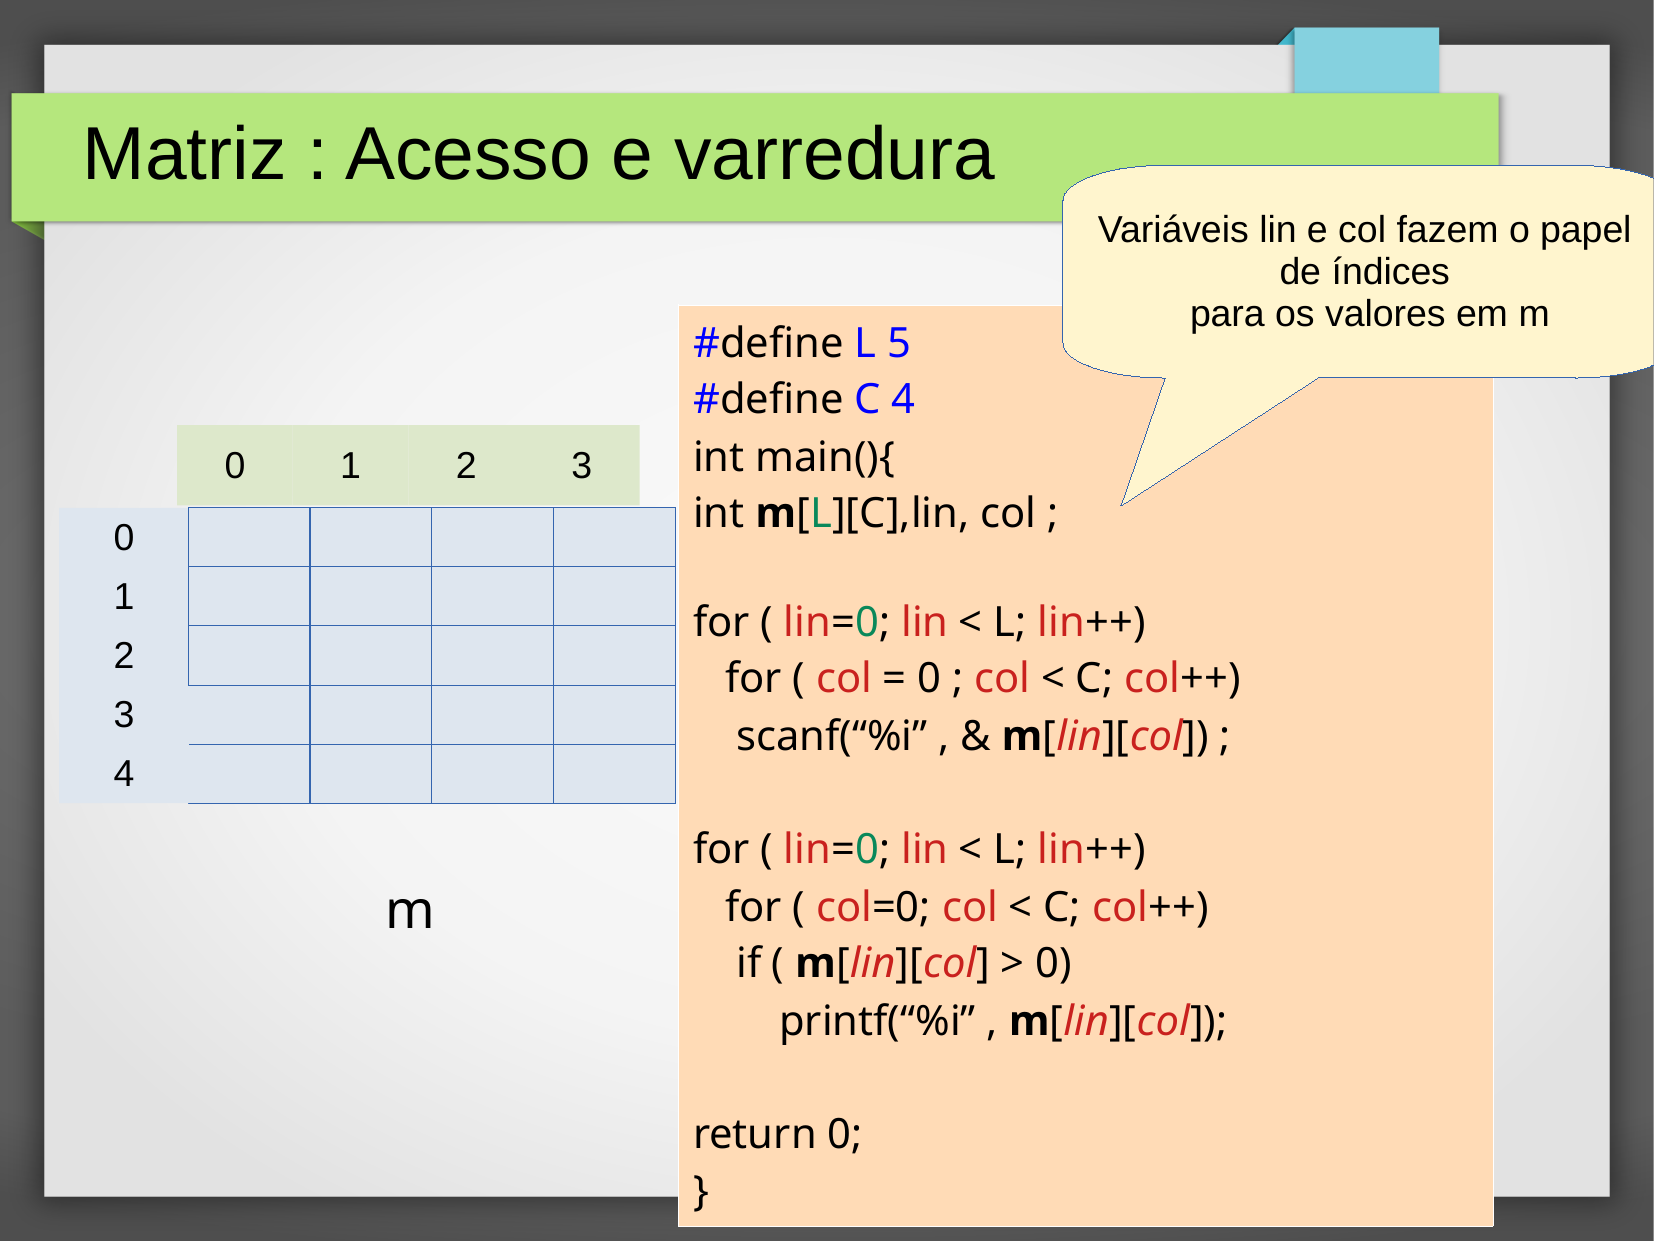

# Matriz : Acesso e varredura
Variáveis lin e col fazem o papel
de índices
para os valores em m
| #define L 5 #define C 4 int main(){ int m[L][C],lin, col ; for ( lin=0; lin < L; lin++) for ( col = 0 ; col < C; col++) scanf(“%i” , & m[lin][col]) ; for ( lin=0; lin < L; lin++) for ( col=0; col < C; col++) if ( m[lin][col] > 0) printf(“%i” , m[lin][col]); return 0; } |
| --- |
0
1
2
3
0
1
2
3
4
 m